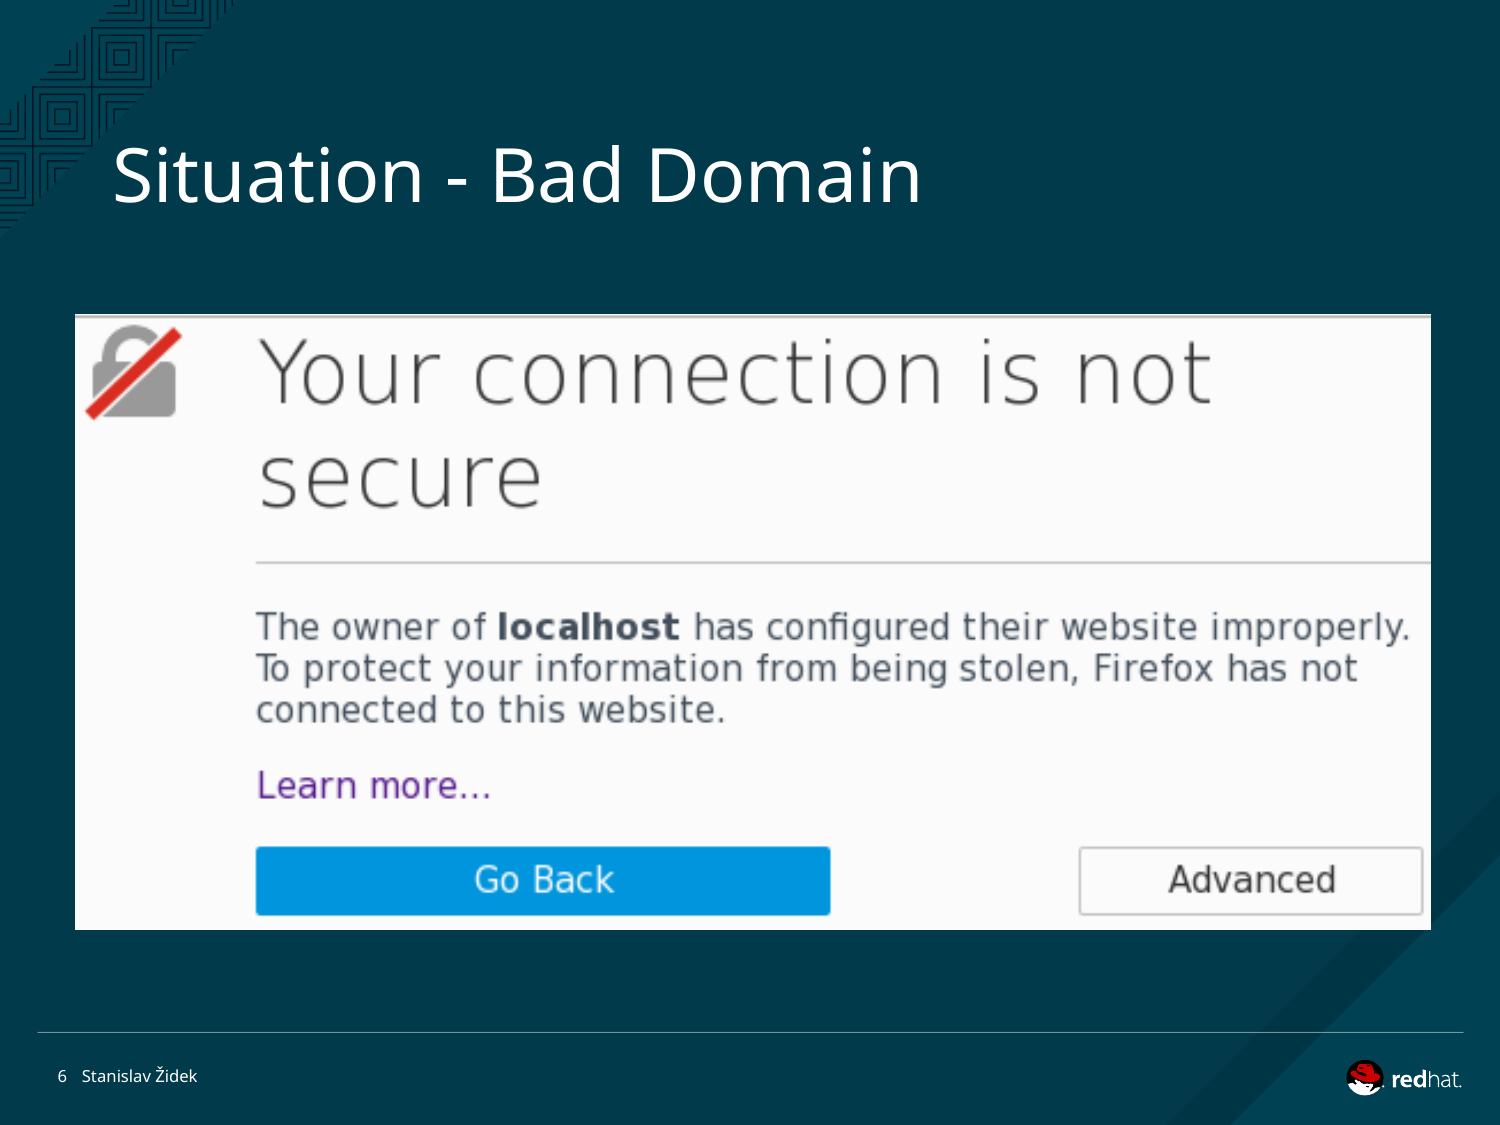

# Situation - Bad Domain
6
Stanislav Židek